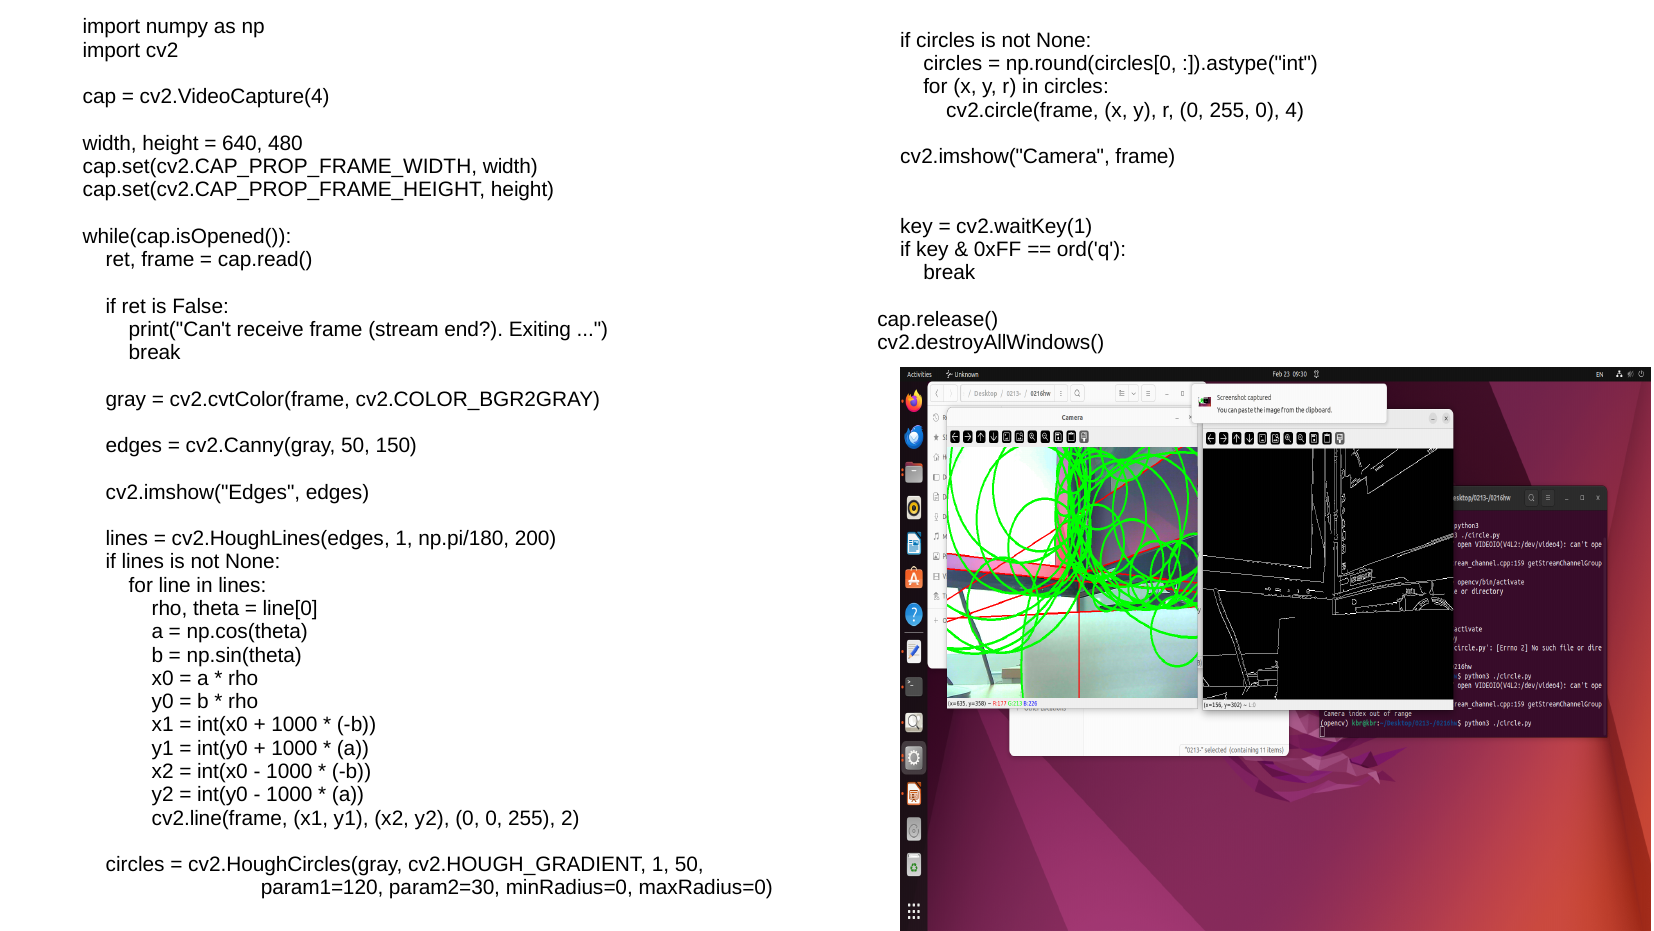

# import numpy as np
import cv2
cap = cv2.VideoCapture(4)
width, height = 640, 480
cap.set(cv2.CAP_PROP_FRAME_WIDTH, width)
cap.set(cv2.CAP_PROP_FRAME_HEIGHT, height)
while(cap.isOpened()):
 ret, frame = cap.read()
 if ret is False:
 print("Can't receive frame (stream end?). Exiting ...")
 break
 gray = cv2.cvtColor(frame, cv2.COLOR_BGR2GRAY)
 edges = cv2.Canny(gray, 50, 150)
 cv2.imshow("Edges", edges)
 lines = cv2.HoughLines(edges, 1, np.pi/180, 200)
 if lines is not None:
 for line in lines:
 rho, theta = line[0]
 a = np.cos(theta)
 b = np.sin(theta)
 x0 = a * rho
 y0 = b * rho
 x1 = int(x0 + 1000 * (-b))
 y1 = int(y0 + 1000 * (a))
 x2 = int(x0 - 1000 * (-b))
 y2 = int(y0 - 1000 * (a))
 cv2.line(frame, (x1, y1), (x2, y2), (0, 0, 255), 2)
 circles = cv2.HoughCircles(gray, cv2.HOUGH_GRADIENT, 1, 50,
 param1=120, param2=30, minRadius=0, maxRadius=0)
 if circles is not None:
 circles = np.round(circles[0, :]).astype("int")
 for (x, y, r) in circles:
 cv2.circle(frame, (x, y), r, (0, 255, 0), 4)
 cv2.imshow("Camera", frame)
 key = cv2.waitKey(1)
 if key & 0xFF == ord('q'):
 break
cap.release()
cv2.destroyAllWindows()